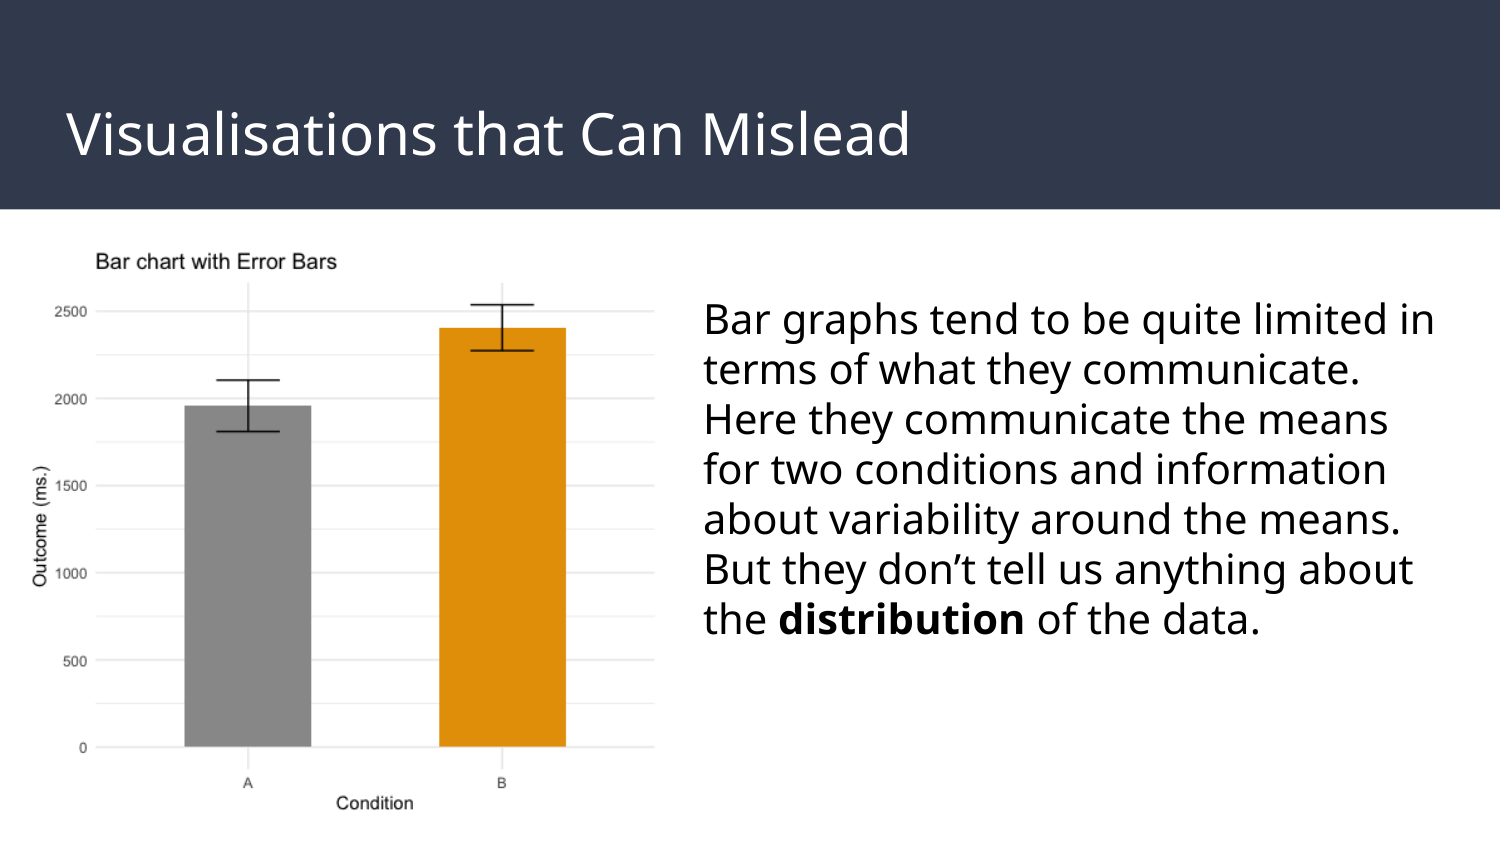

# Visualisations that Can Mislead
Bar graphs tend to be quite limited in terms of what they communicate. Here they communicate the means for two conditions and information about variability around the means. But they don’t tell us anything about the distribution of the data.